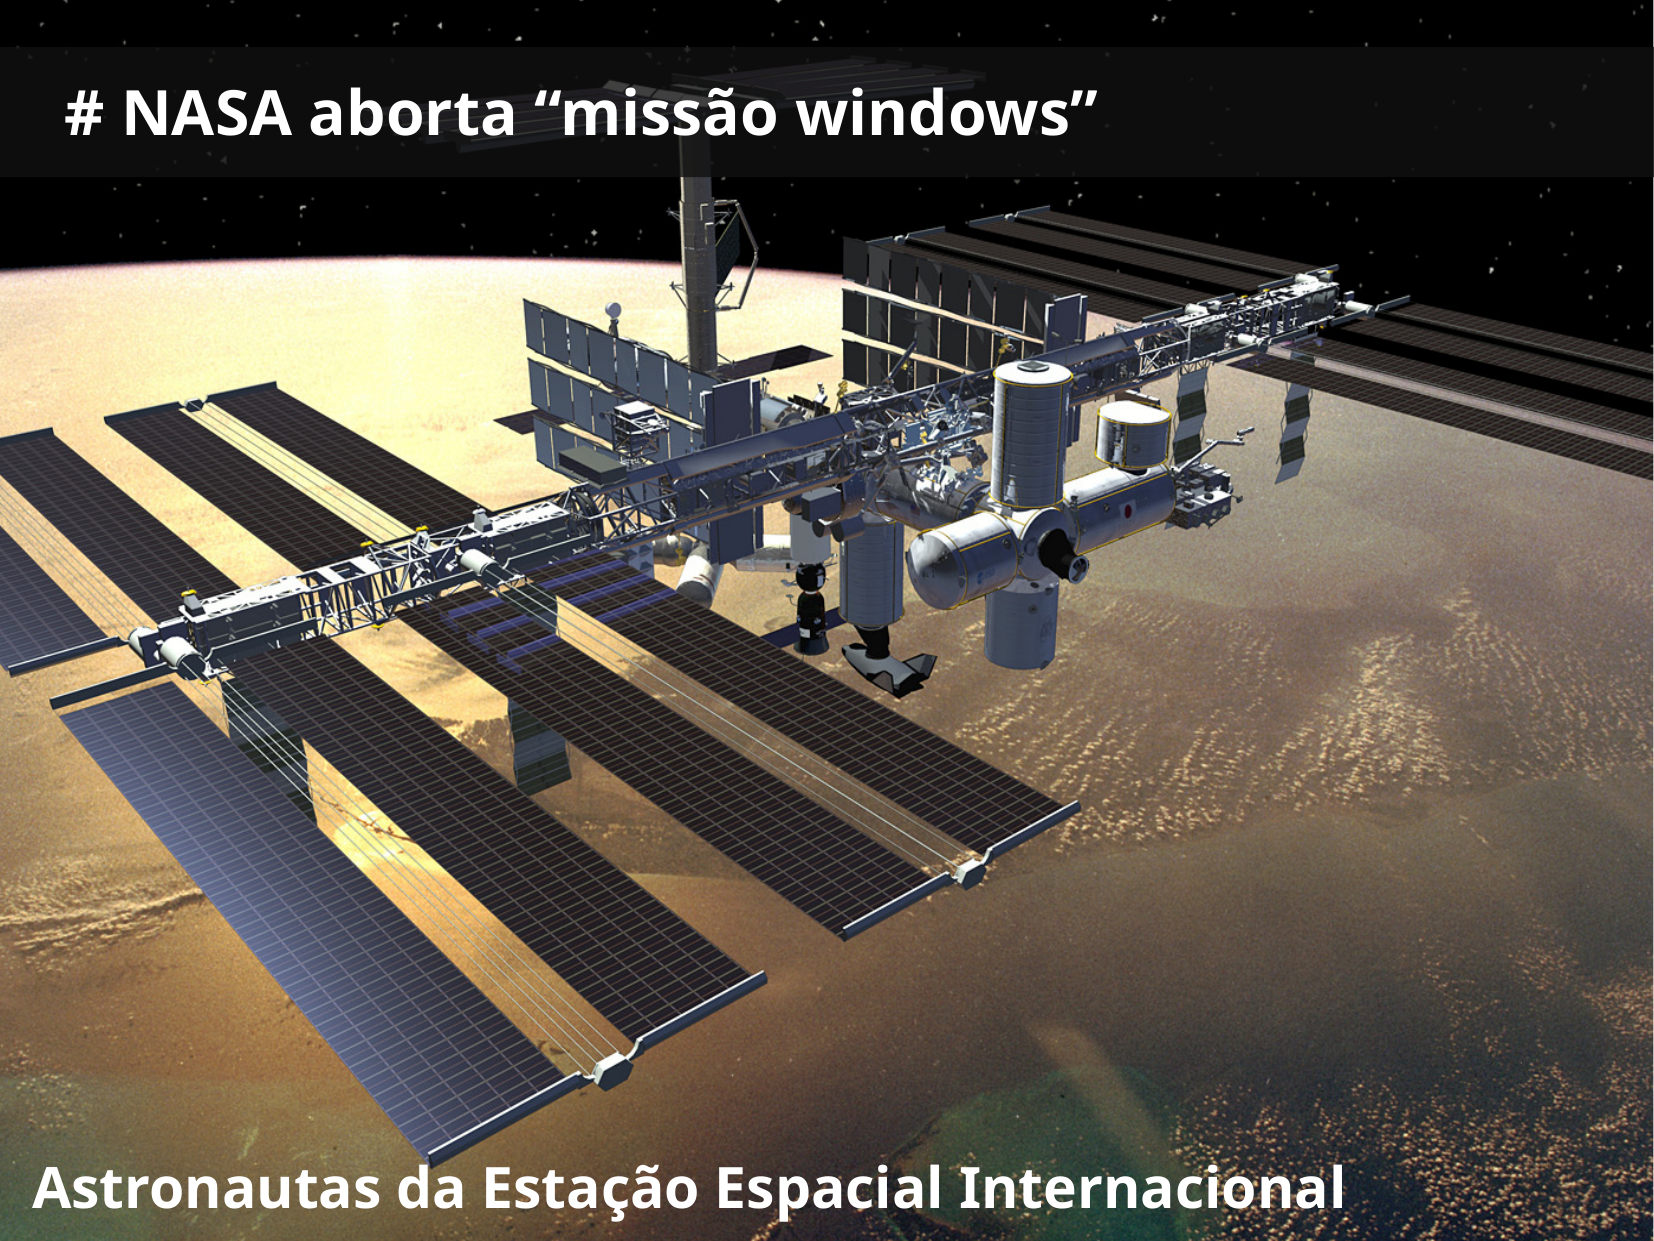

# NASA aborta “missão windows”
Astronautas da Estação Espacial Internacional